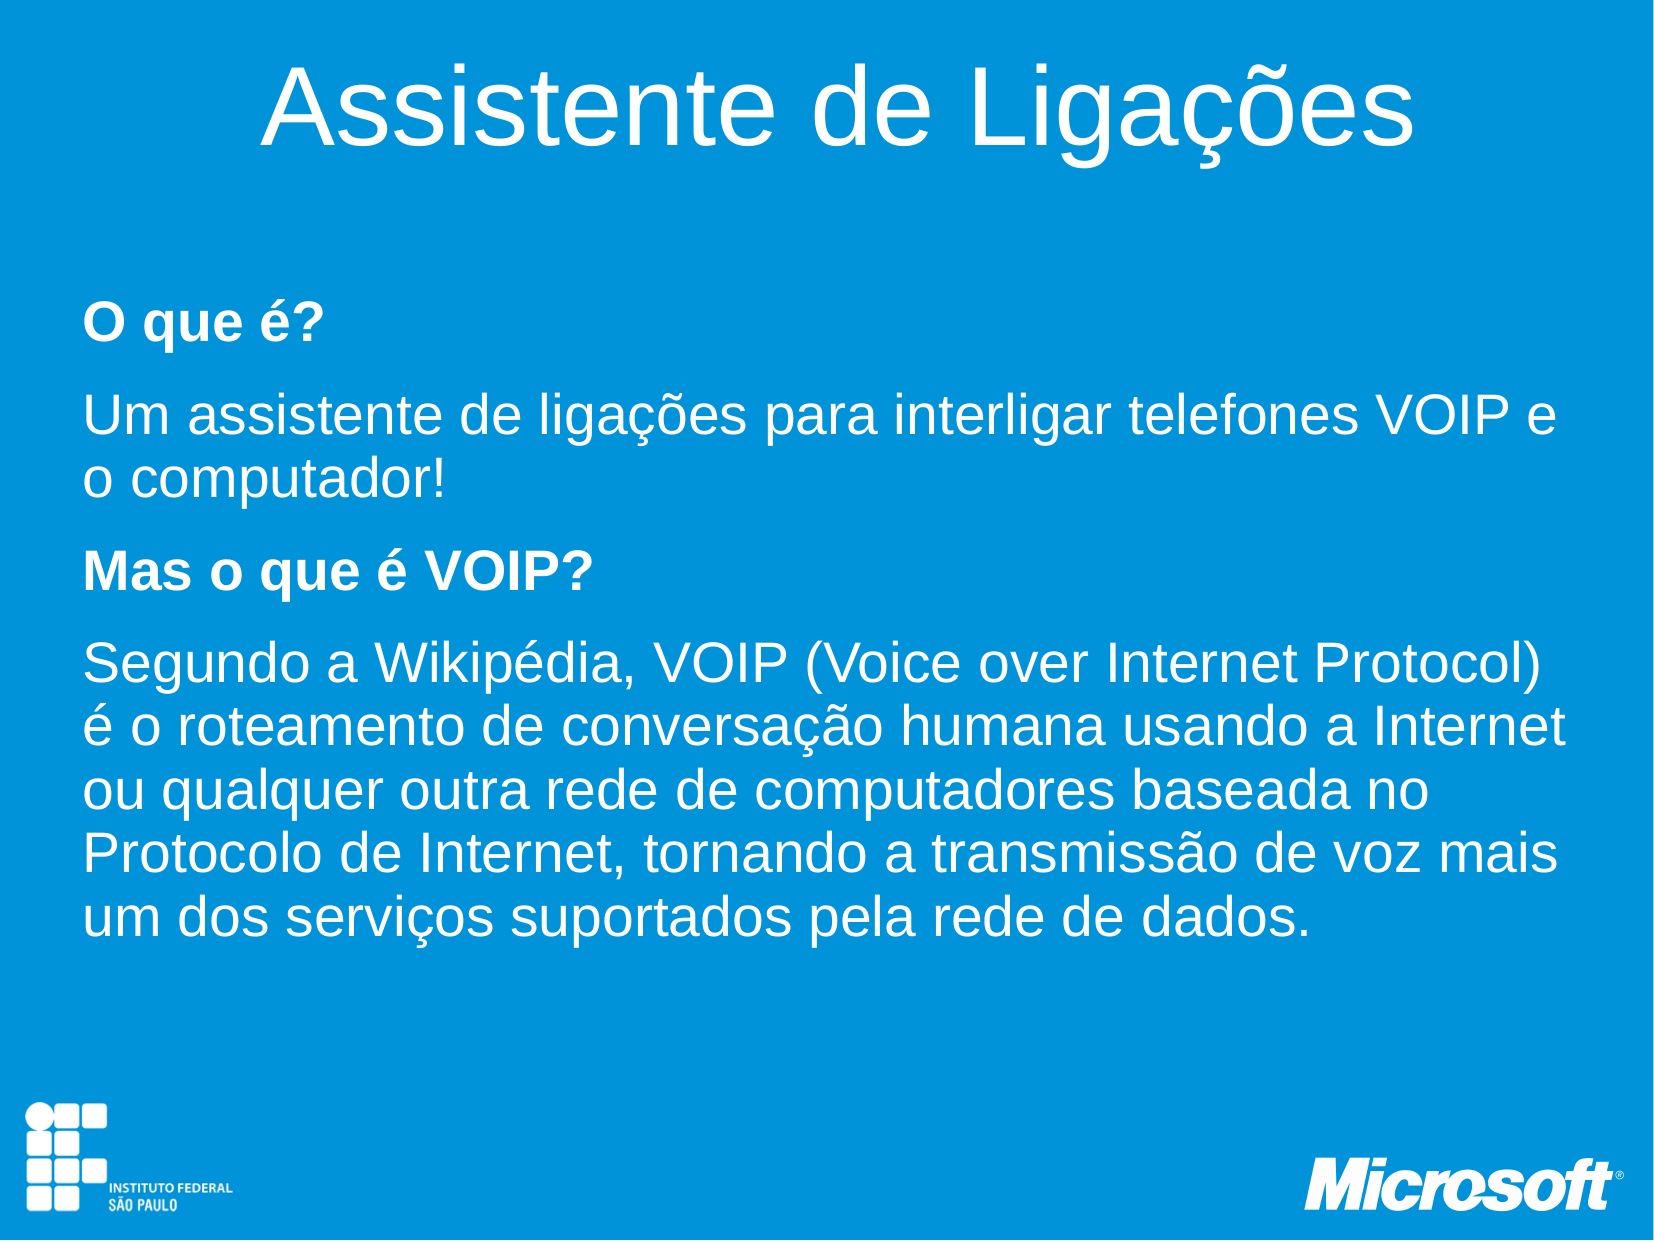

Assistente de Ligações
# O que é?
Um assistente de ligações para interligar telefones VOIP e o computador!
Mas o que é VOIP?
Segundo a Wikipédia, VOIP (Voice over Internet Protocol) é o roteamento de conversação humana usando a Internet ou qualquer outra rede de computadores baseada no Protocolo de Internet, tornando a transmissão de voz mais um dos serviços suportados pela rede de dados.